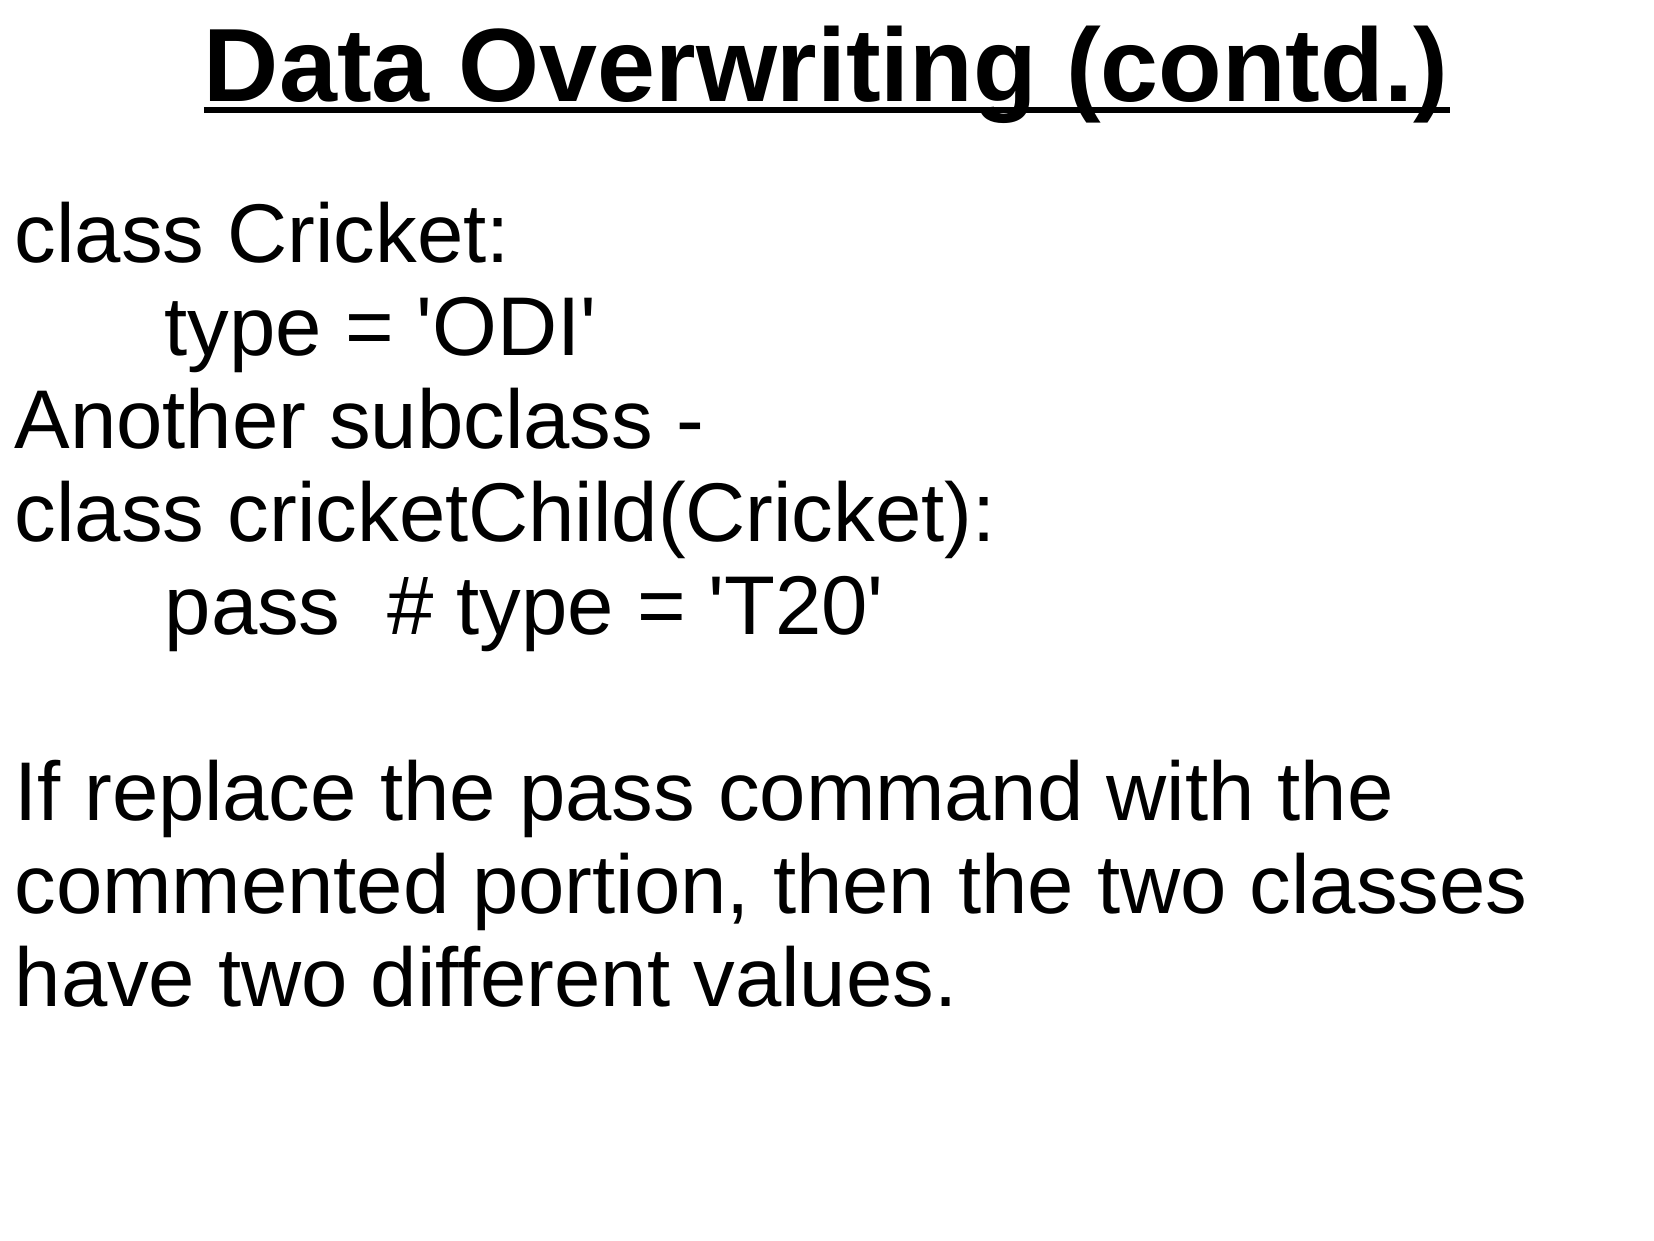

Data Overwriting (contd.)
class Cricket:
		type = 'ODI'
Another subclass -
class cricketChild(Cricket):
		pass # type = 'T20'
If replace the pass command with the commented portion, then the two classes have two different values.